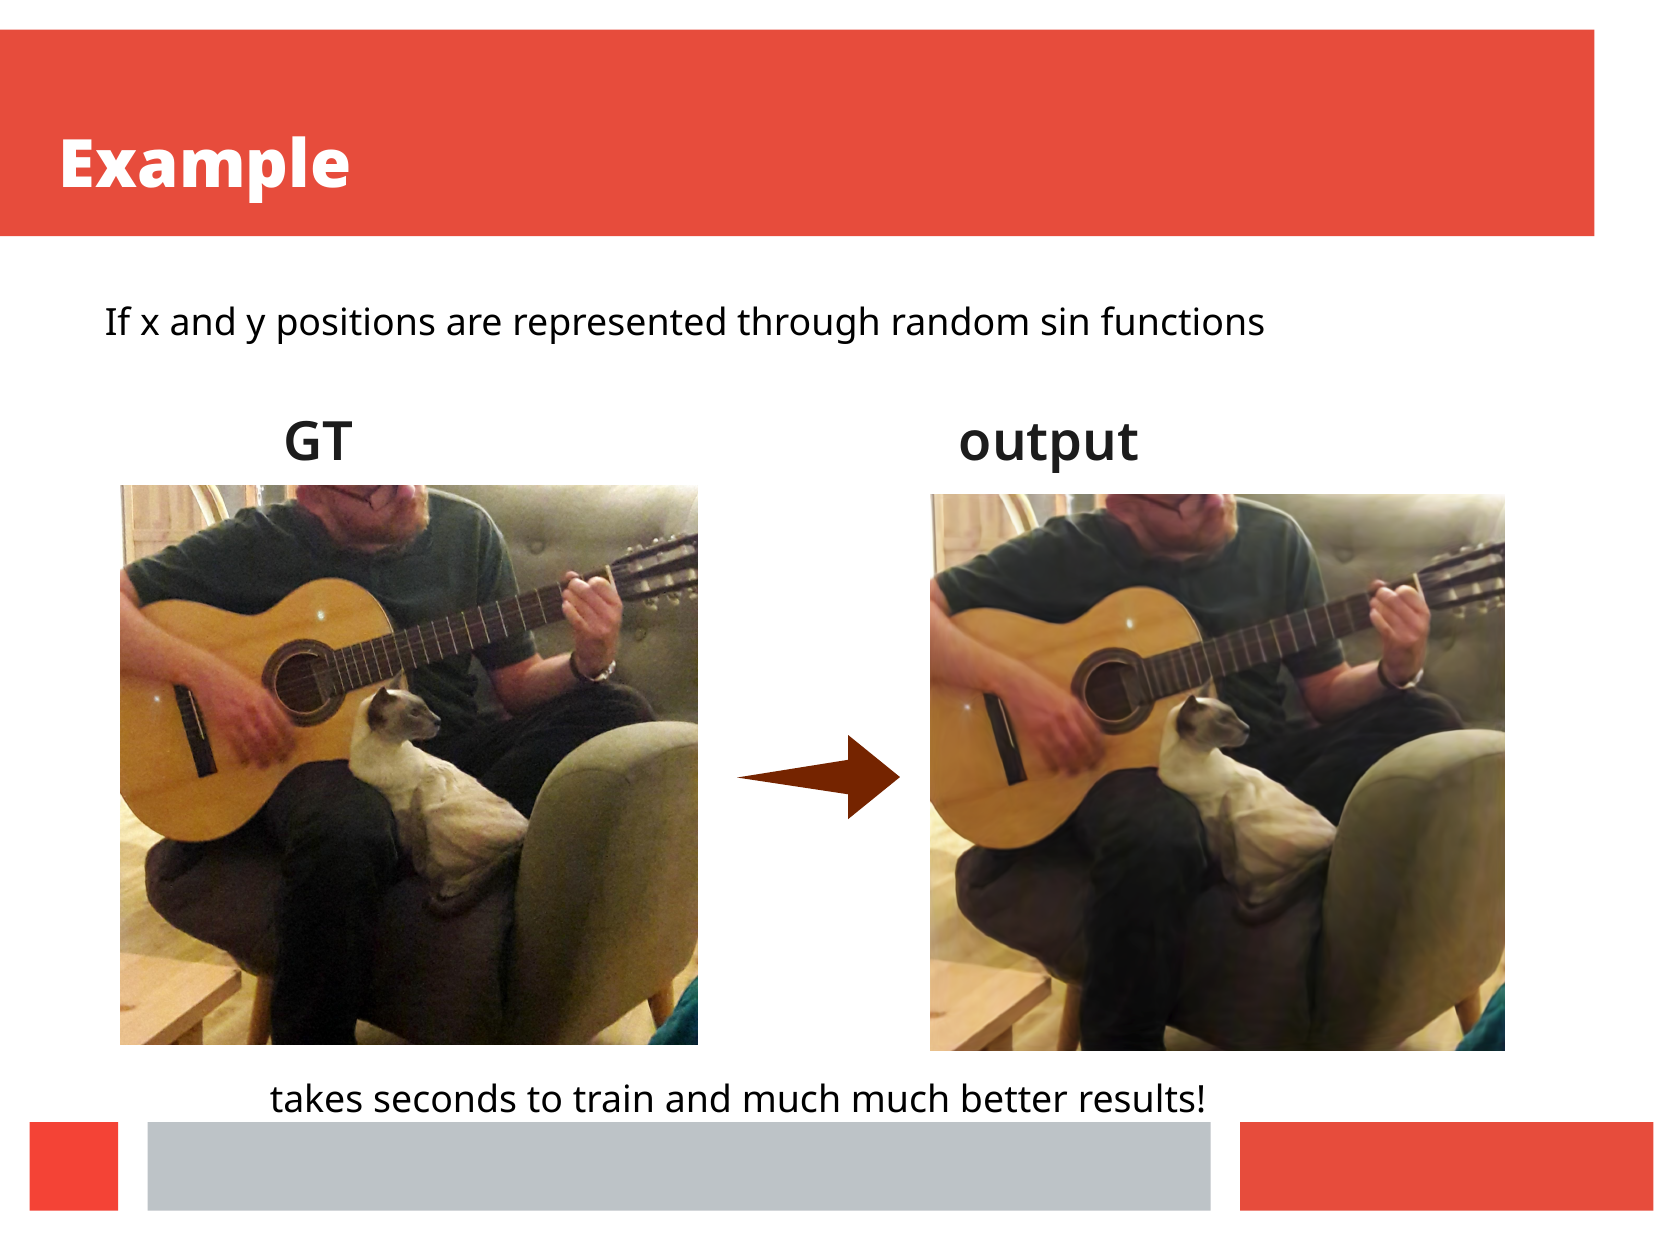

# Example
If x and y positions are represented through random sin functions
 GT									output
takes seconds to train and much much better results!